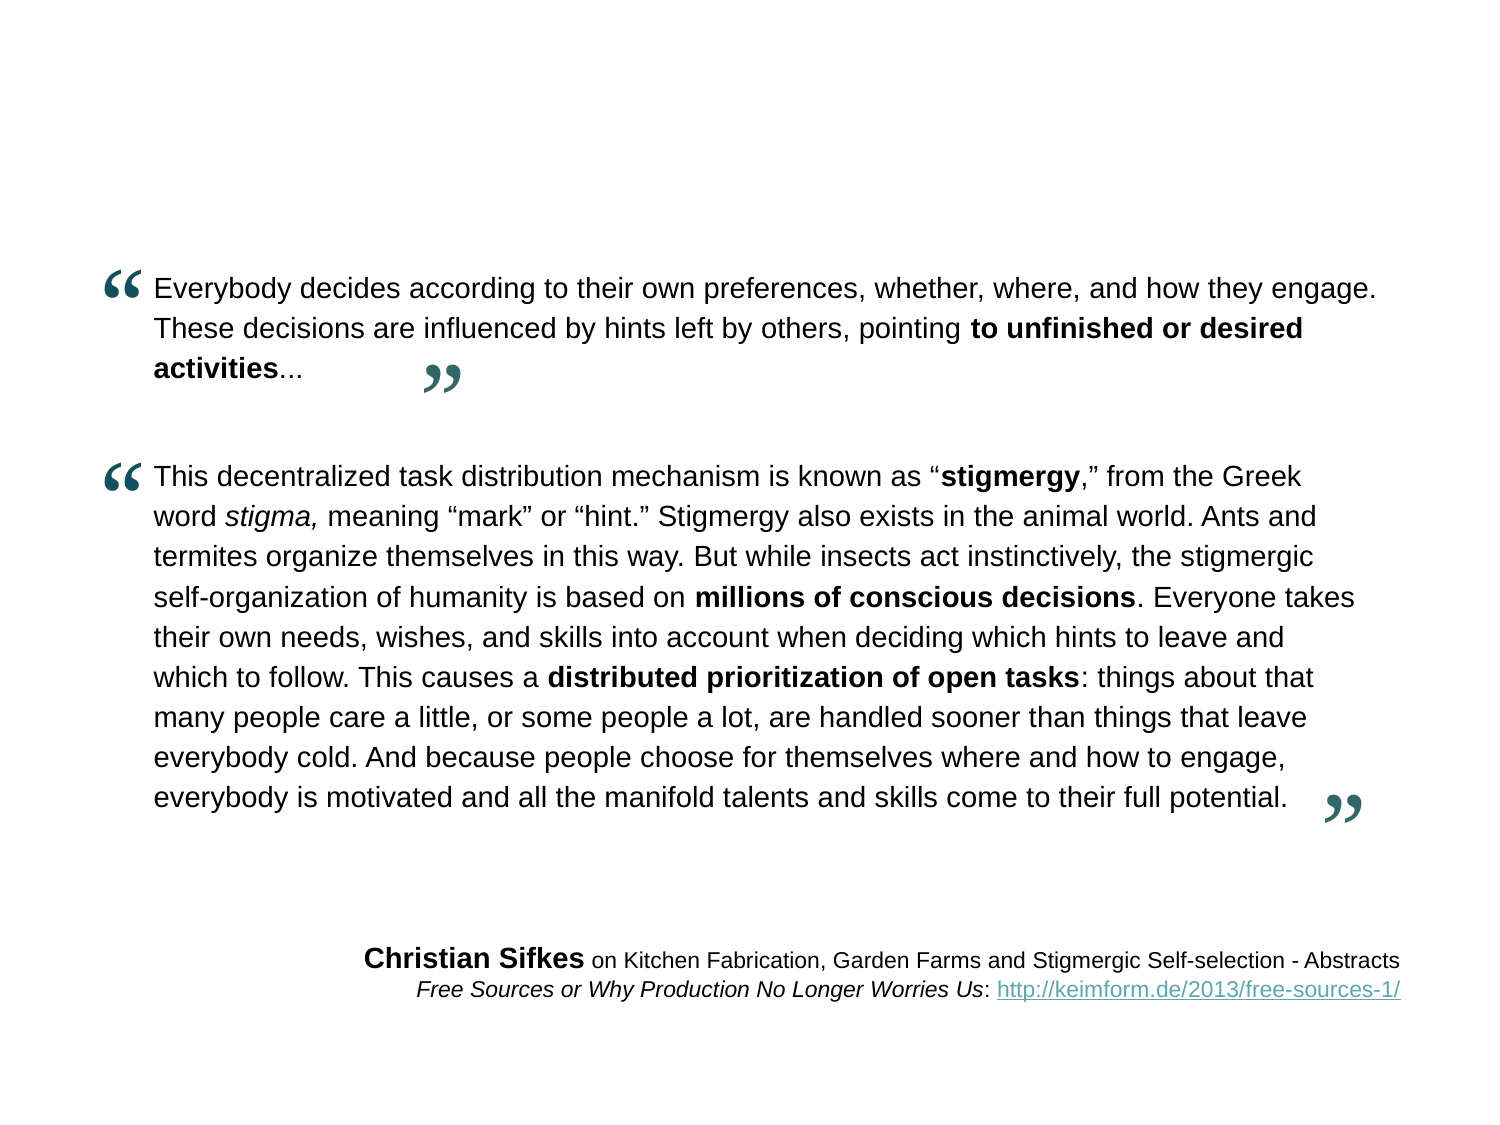

“
Everybody decides according to their own preferences, whether, where, and how they engage. These decisions are influenced by hints left by others, pointing to unfinished or desired activities...
”
“
This decentralized task distribution mechanism is known as “stigmergy,” from the Greek word stigma, meaning “mark” or “hint.” Stigmergy also exists in the animal world. Ants and termites organize themselves in this way. But while insects act instinctively, the stigmergic self-organization of humanity is based on millions of conscious decisions. Everyone takes their own needs, wishes, and skills into account when deciding which hints to leave and which to follow. This causes a distributed prioritization of open tasks: things about that many people care a little, or some people a lot, are handled sooner than things that leave everybody cold. And because people choose for themselves where and how to engage, everybody is motivated and all the manifold talents and skills come to their full potential.
”
Christian Sifkes on Kitchen Fabrication, Garden Farms and Stigmergic Self-selection - Abstracts
Free Sources or Why Production No Longer Worries Us: http://keimform.de/2013/free-sources-1/